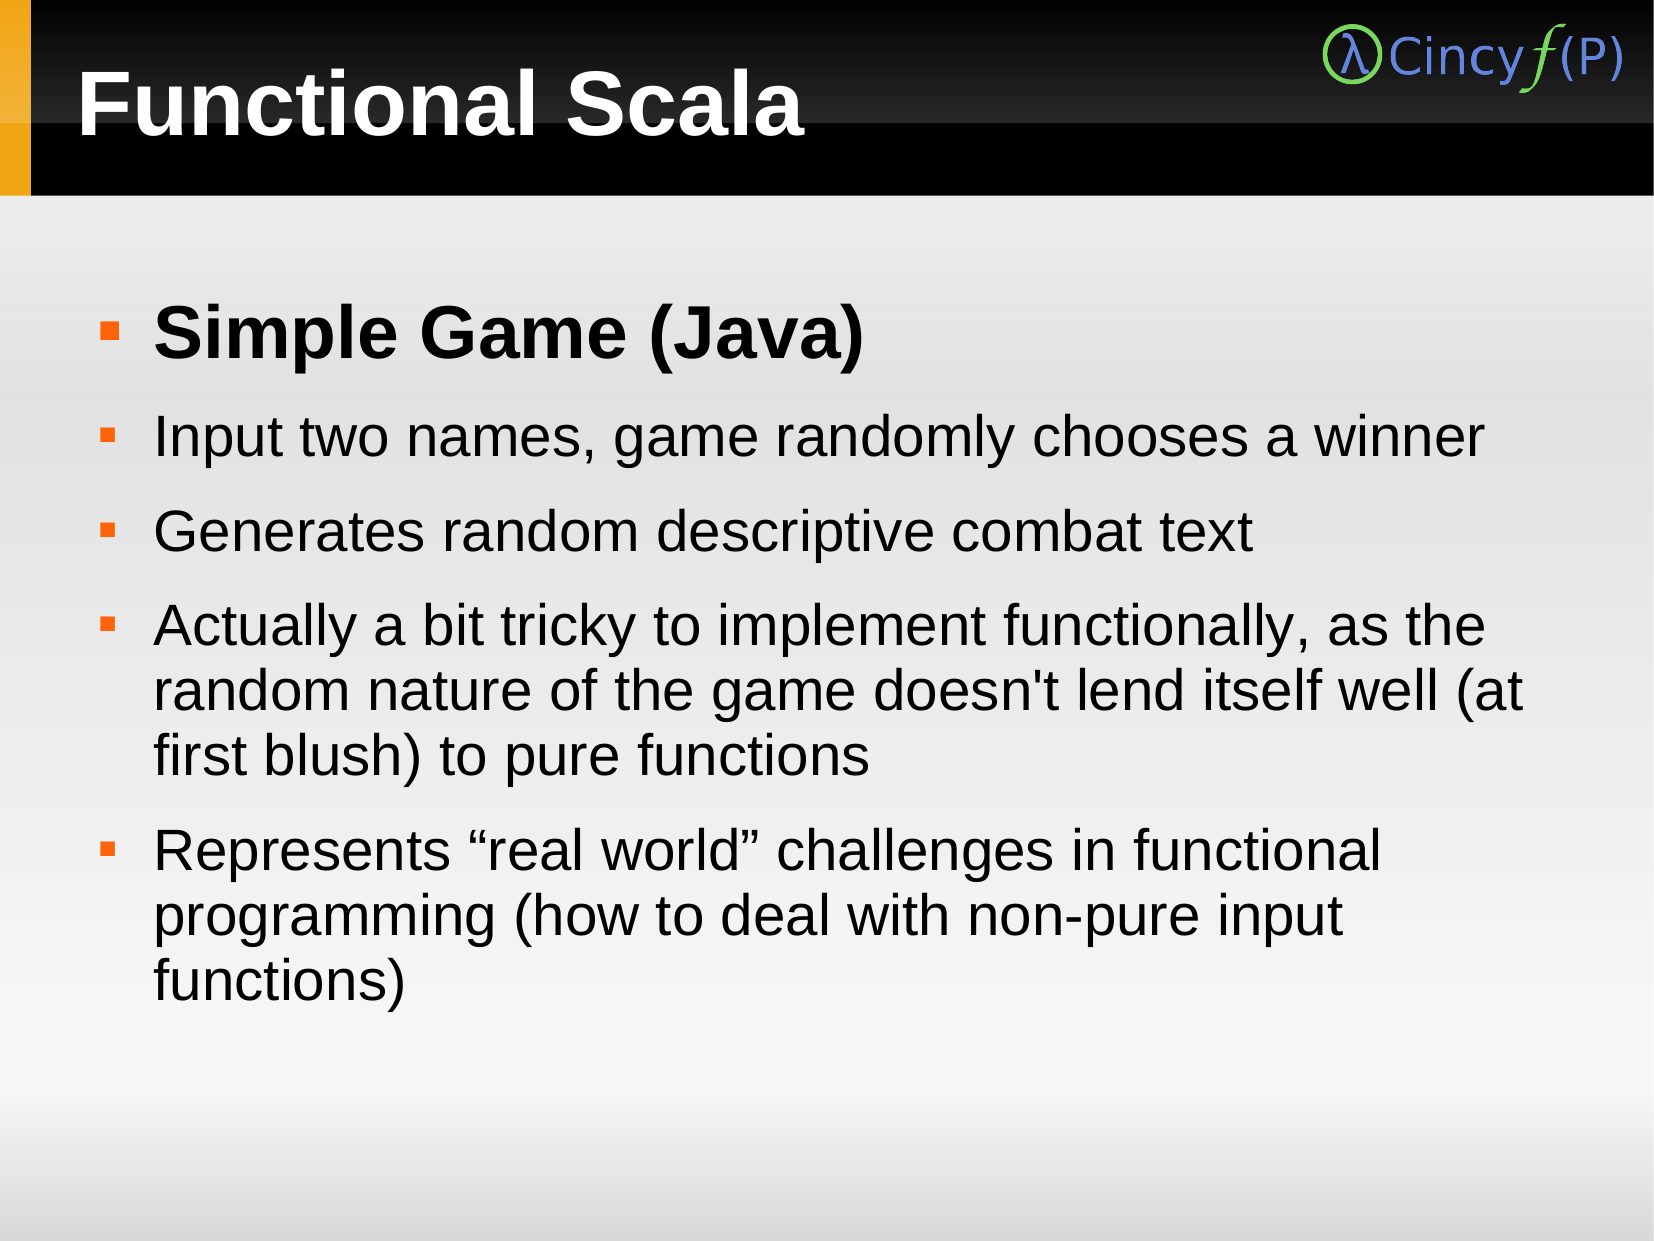

# Functional Scala
Simple Game (Java)
Input two names, game randomly chooses a winner
Generates random descriptive combat text
Actually a bit tricky to implement functionally, as the random nature of the game doesn't lend itself well (at first blush) to pure functions
Represents “real world” challenges in functional programming (how to deal with non-pure input functions)